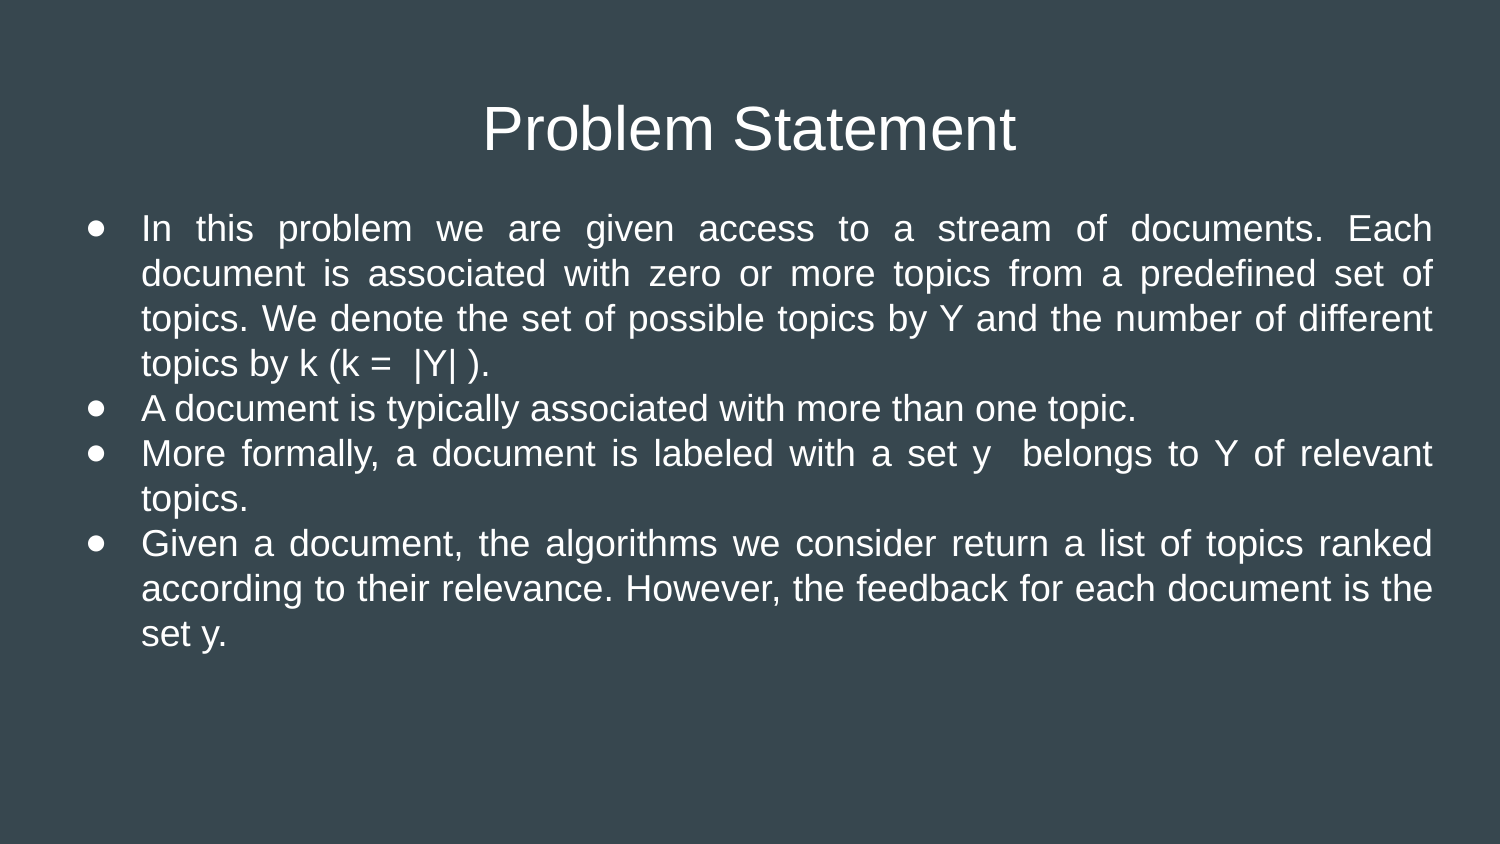

# Problem Statement
In this problem we are given access to a stream of documents. Each document is associated with zero or more topics from a predefined set of topics. We denote the set of possible topics by Y and the number of different topics by k (k = |Y| ).
A document is typically associated with more than one topic.
More formally, a document is labeled with a set y belongs to Y of relevant topics.
Given a document, the algorithms we consider return a list of topics ranked according to their relevance. However, the feedback for each document is the set y.